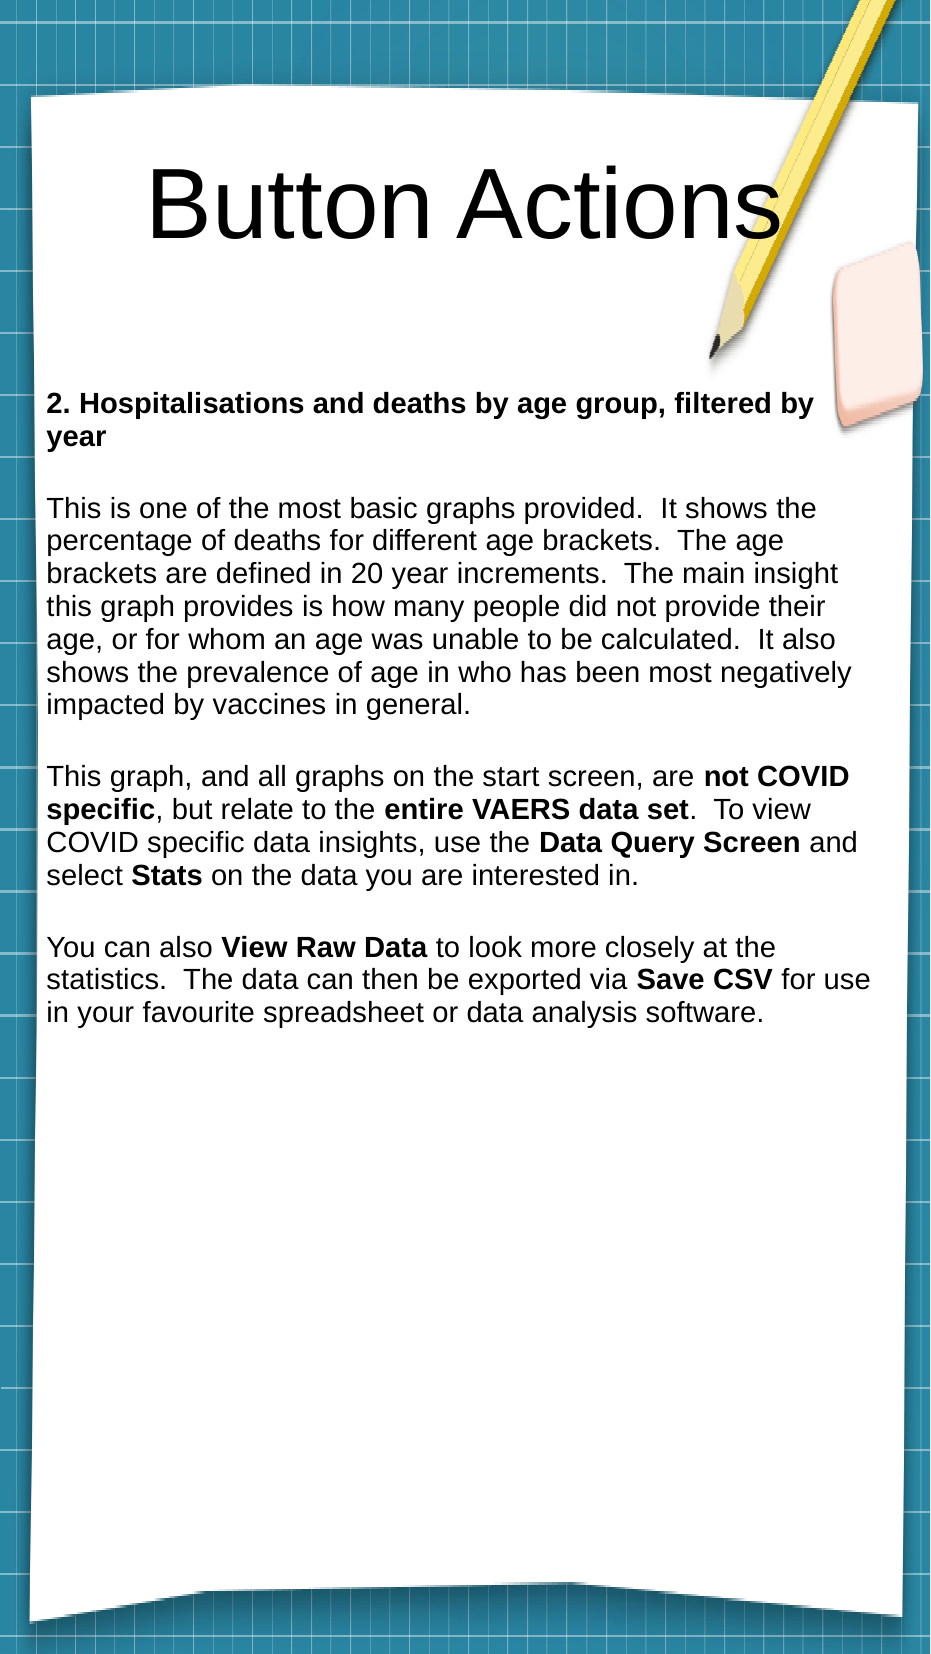

# Button Actions
2. Hospitalisations and deaths by age group, filtered by year
This is one of the most basic graphs provided. It shows the percentage of deaths for different age brackets. The age brackets are defined in 20 year increments. The main insight this graph provides is how many people did not provide their age, or for whom an age was unable to be calculated. It also shows the prevalence of age in who has been most negatively impacted by vaccines in general.
This graph, and all graphs on the start screen, are not COVID specific, but relate to the entire VAERS data set. To view COVID specific data insights, use the Data Query Screen and select Stats on the data you are interested in.
You can also View Raw Data to look more closely at the statistics. The data can then be exported via Save CSV for use in your favourite spreadsheet or data analysis software.